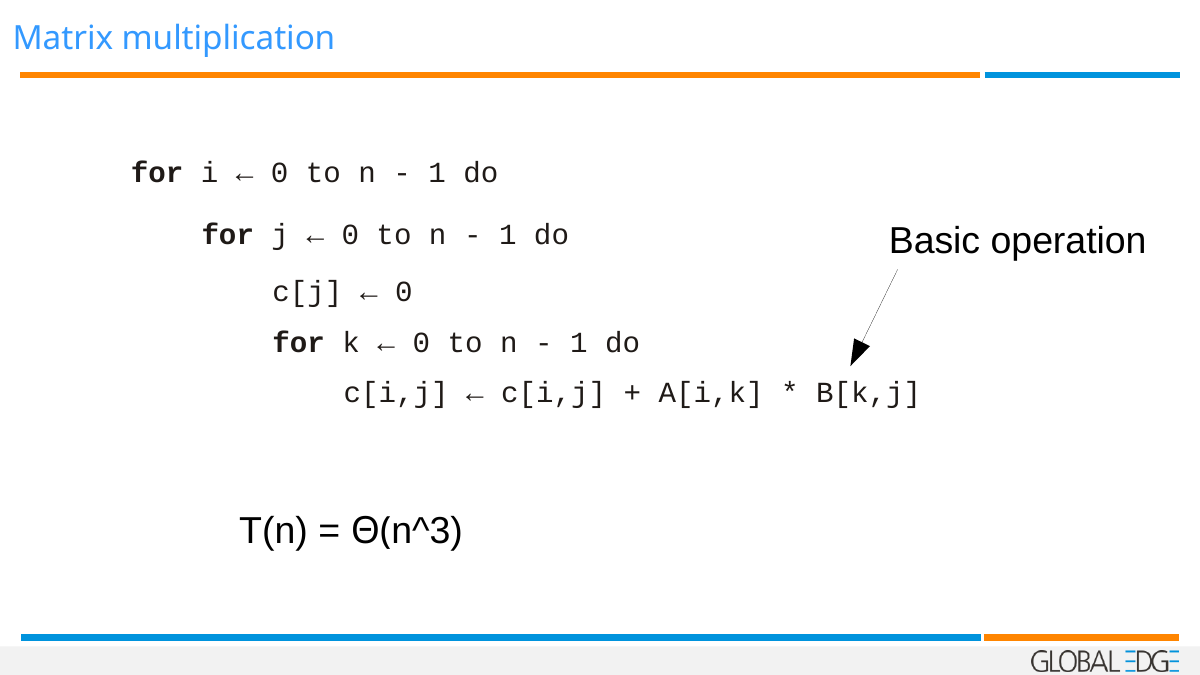

# Matrix multiplication
for i ← 0 to n - 1 do
for j ← 0 to n - 1 do
c[j] ← 0
for k ← 0 to n - 1 do
c[i,j] ← c[i,j] + A[i,k] * B[k,j]
Basic operation
T(n) = Θ(n^3)